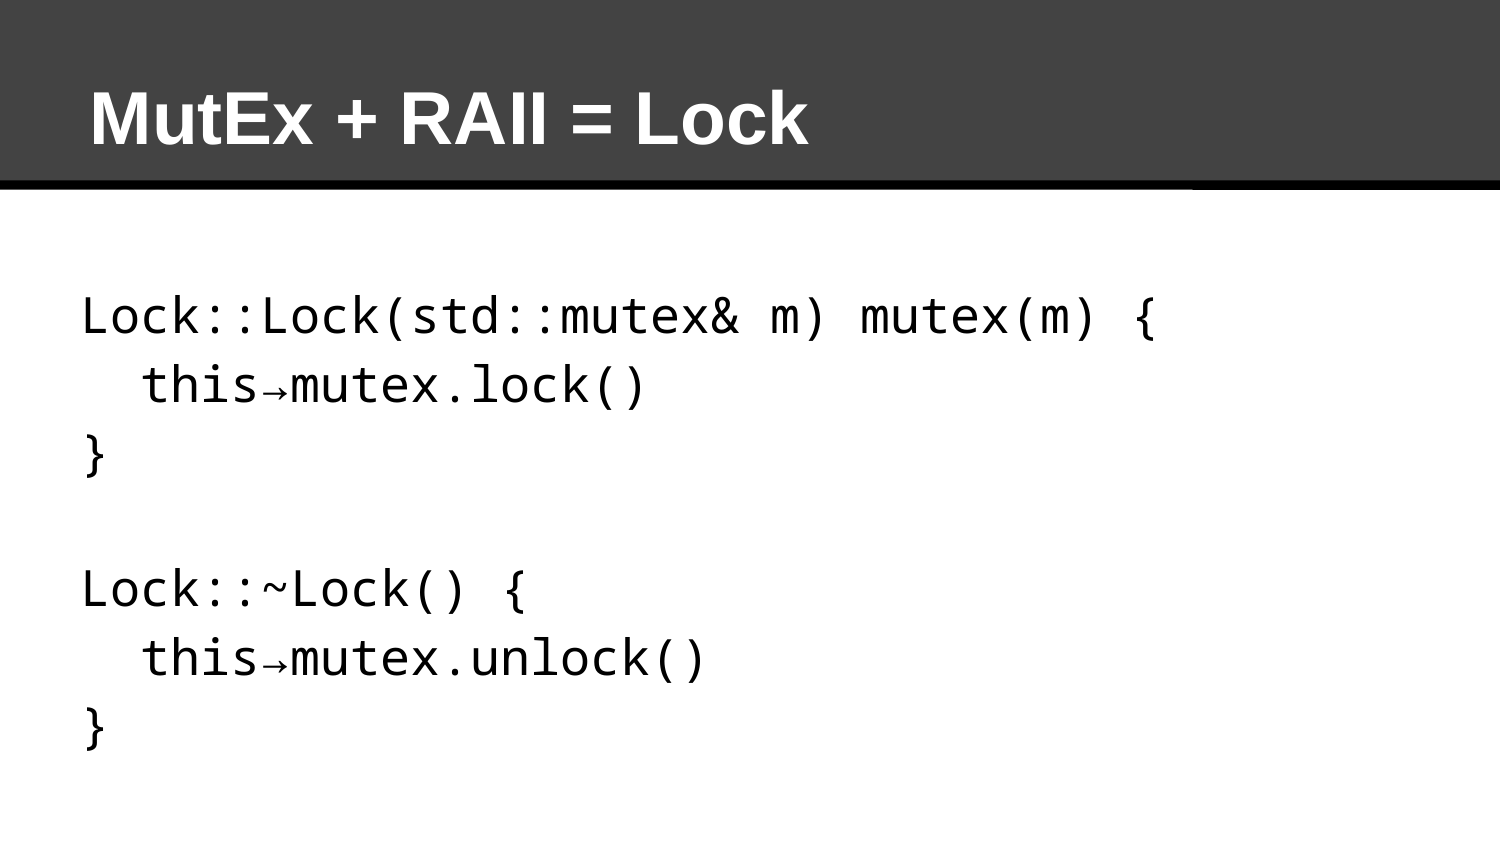

MutEx + RAII = Lock
Lock::Lock(std::mutex& m) mutex(m) {
 this→mutex.lock()
}
Lock::~Lock() {
 this→mutex.unlock()
}